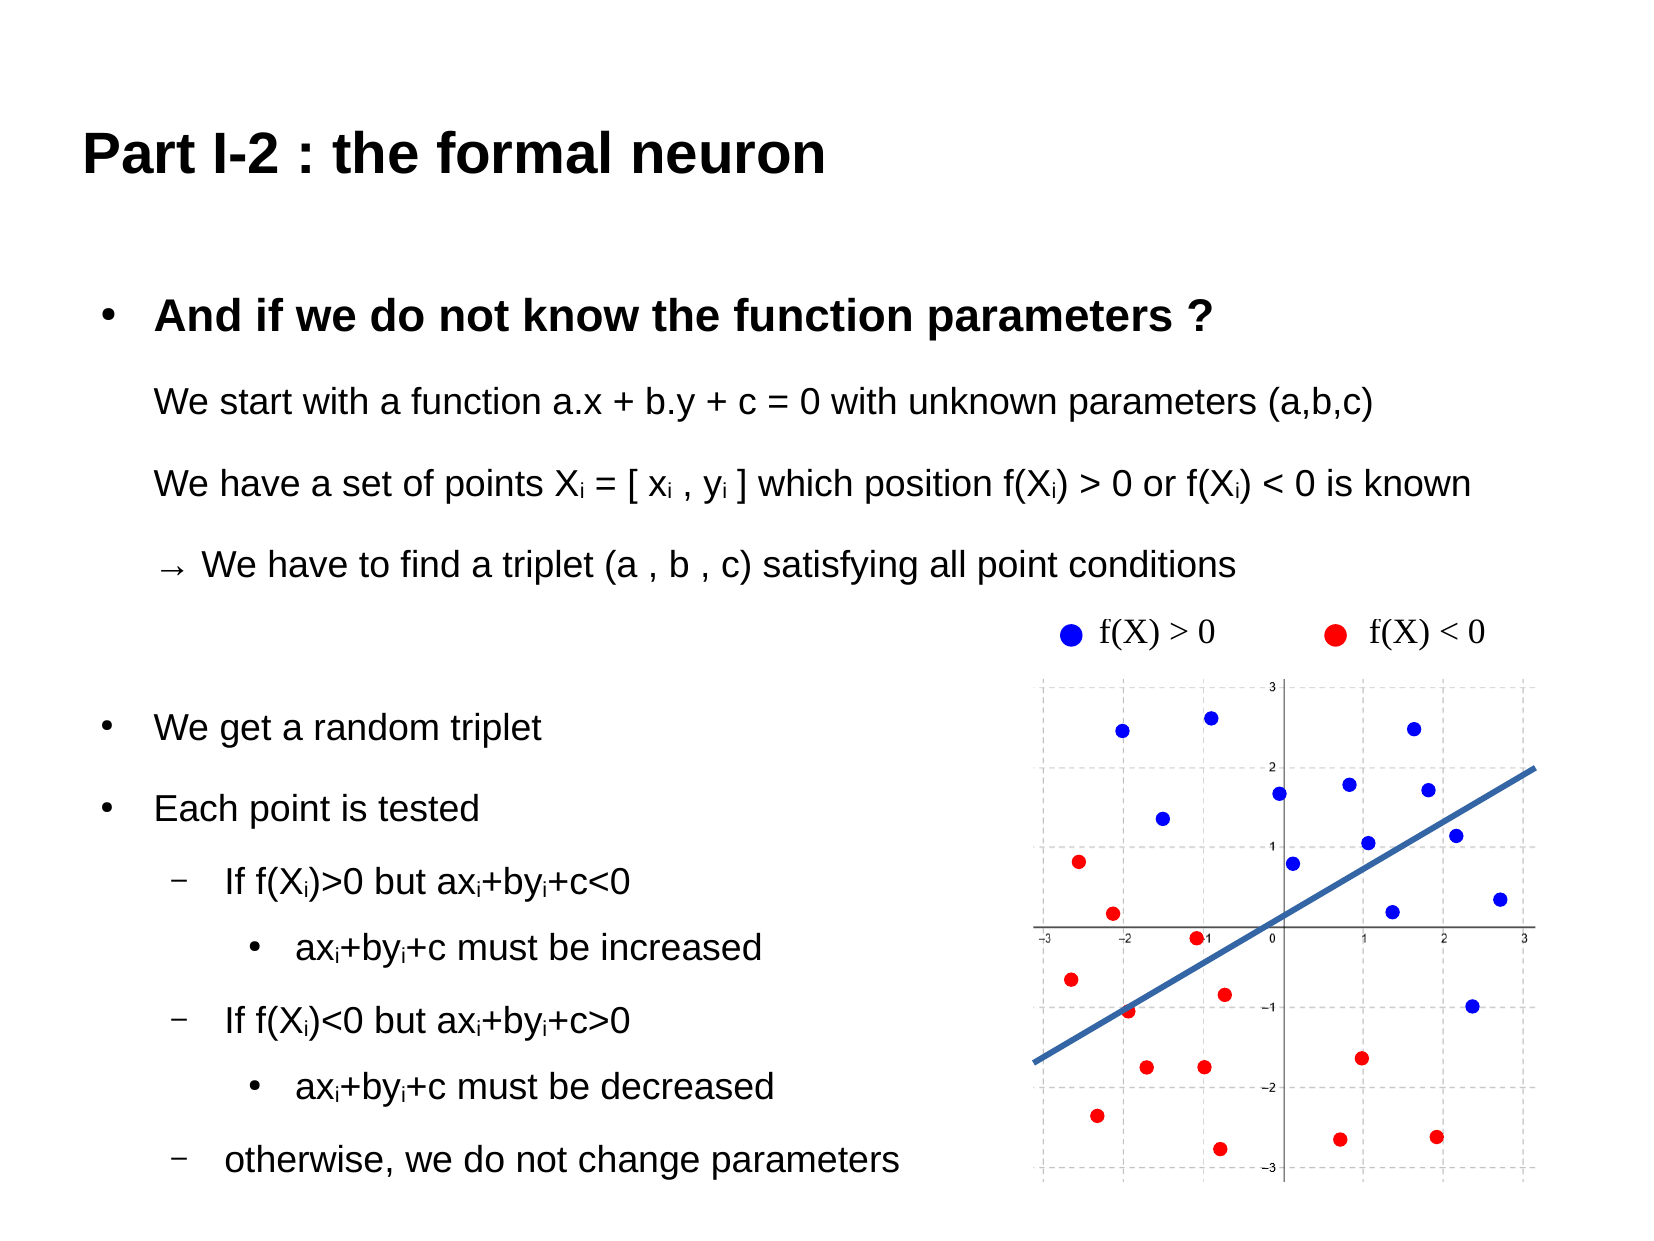

# Part I-2 : the formal neuron
And if we do not know the function parameters ?
We start with a function a.x + b.y + c = 0 with unknown parameters (a,b,c)
We have a set of points Xi = [ xi , yi ] which position f(Xi) > 0 or f(Xi) < 0 is known
→ We have to find a triplet (a , b , c) satisfying all point conditions
We get a random triplet
Each point is tested
If f(Xi)>0 but axi+byi+c<0
axi+byi+c must be increased
If f(Xi)<0 but axi+byi+c>0
axi+byi+c must be decreased
otherwise, we do not change parameters